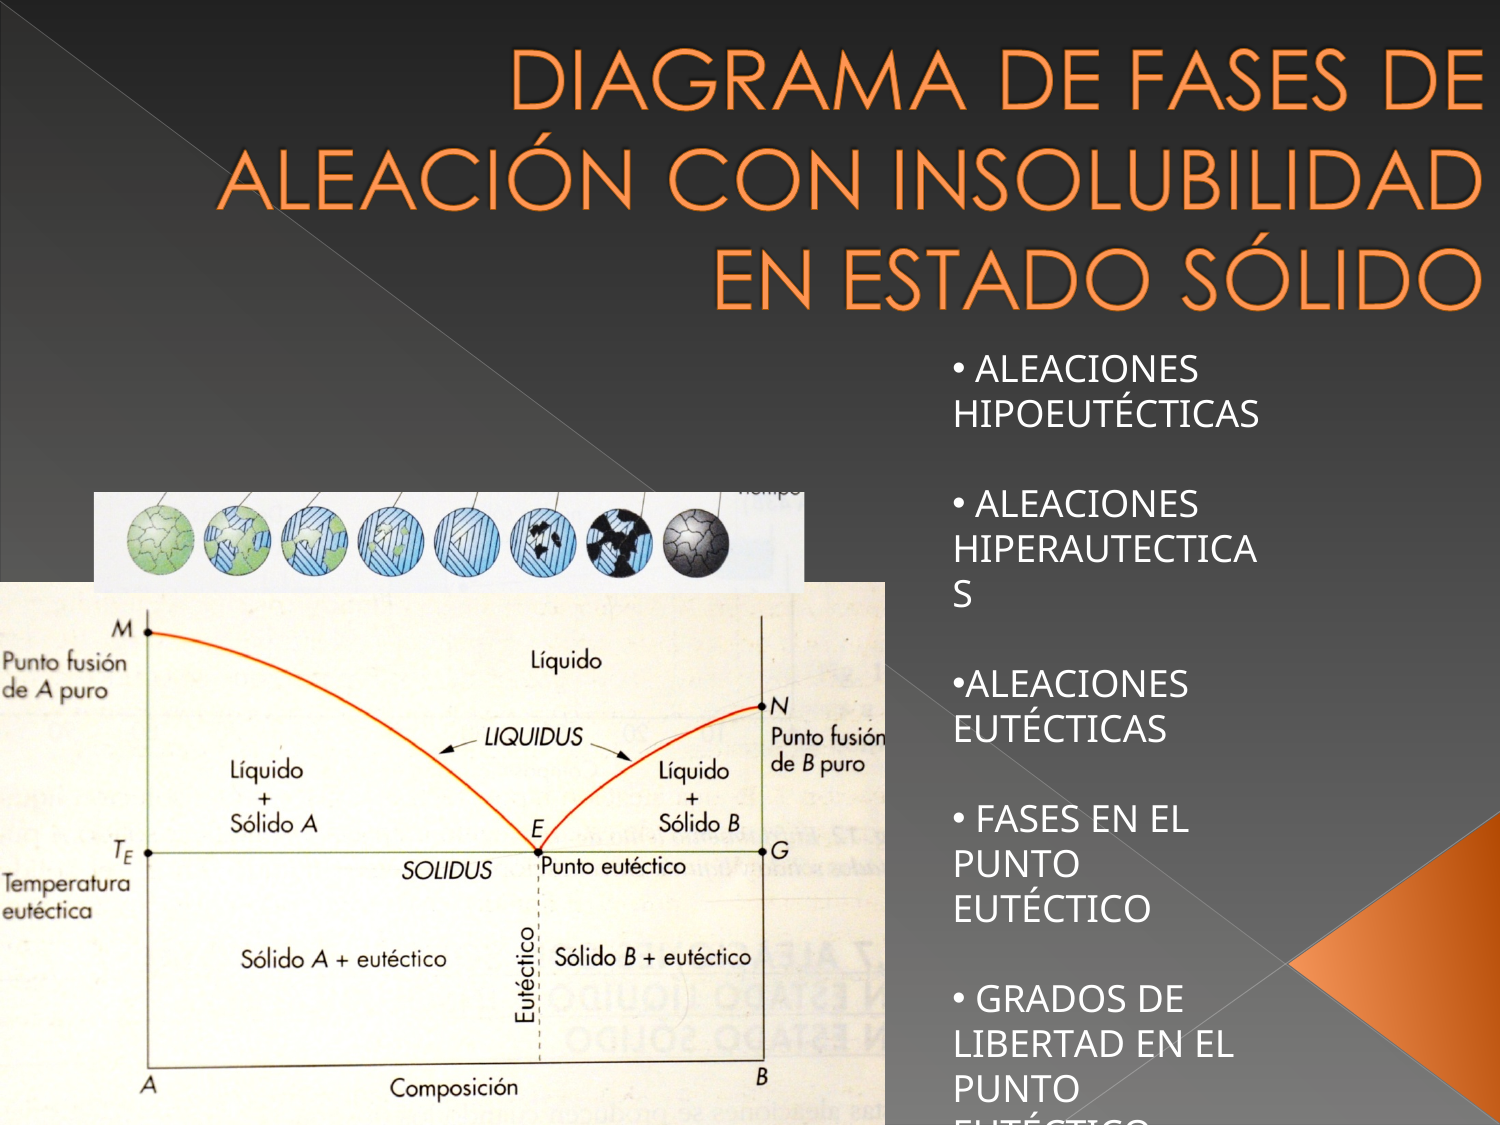

ALEACIONES HIPOEUTÉCTICAS
 ALEACIONES HIPERAUTECTICAS
ALEACIONES EUTÉCTICAS
 FASES EN EL PUNTO EUTÉCTICO
 GRADOS DE LIBERTAD EN EL PUNTO EUTÉCTICO